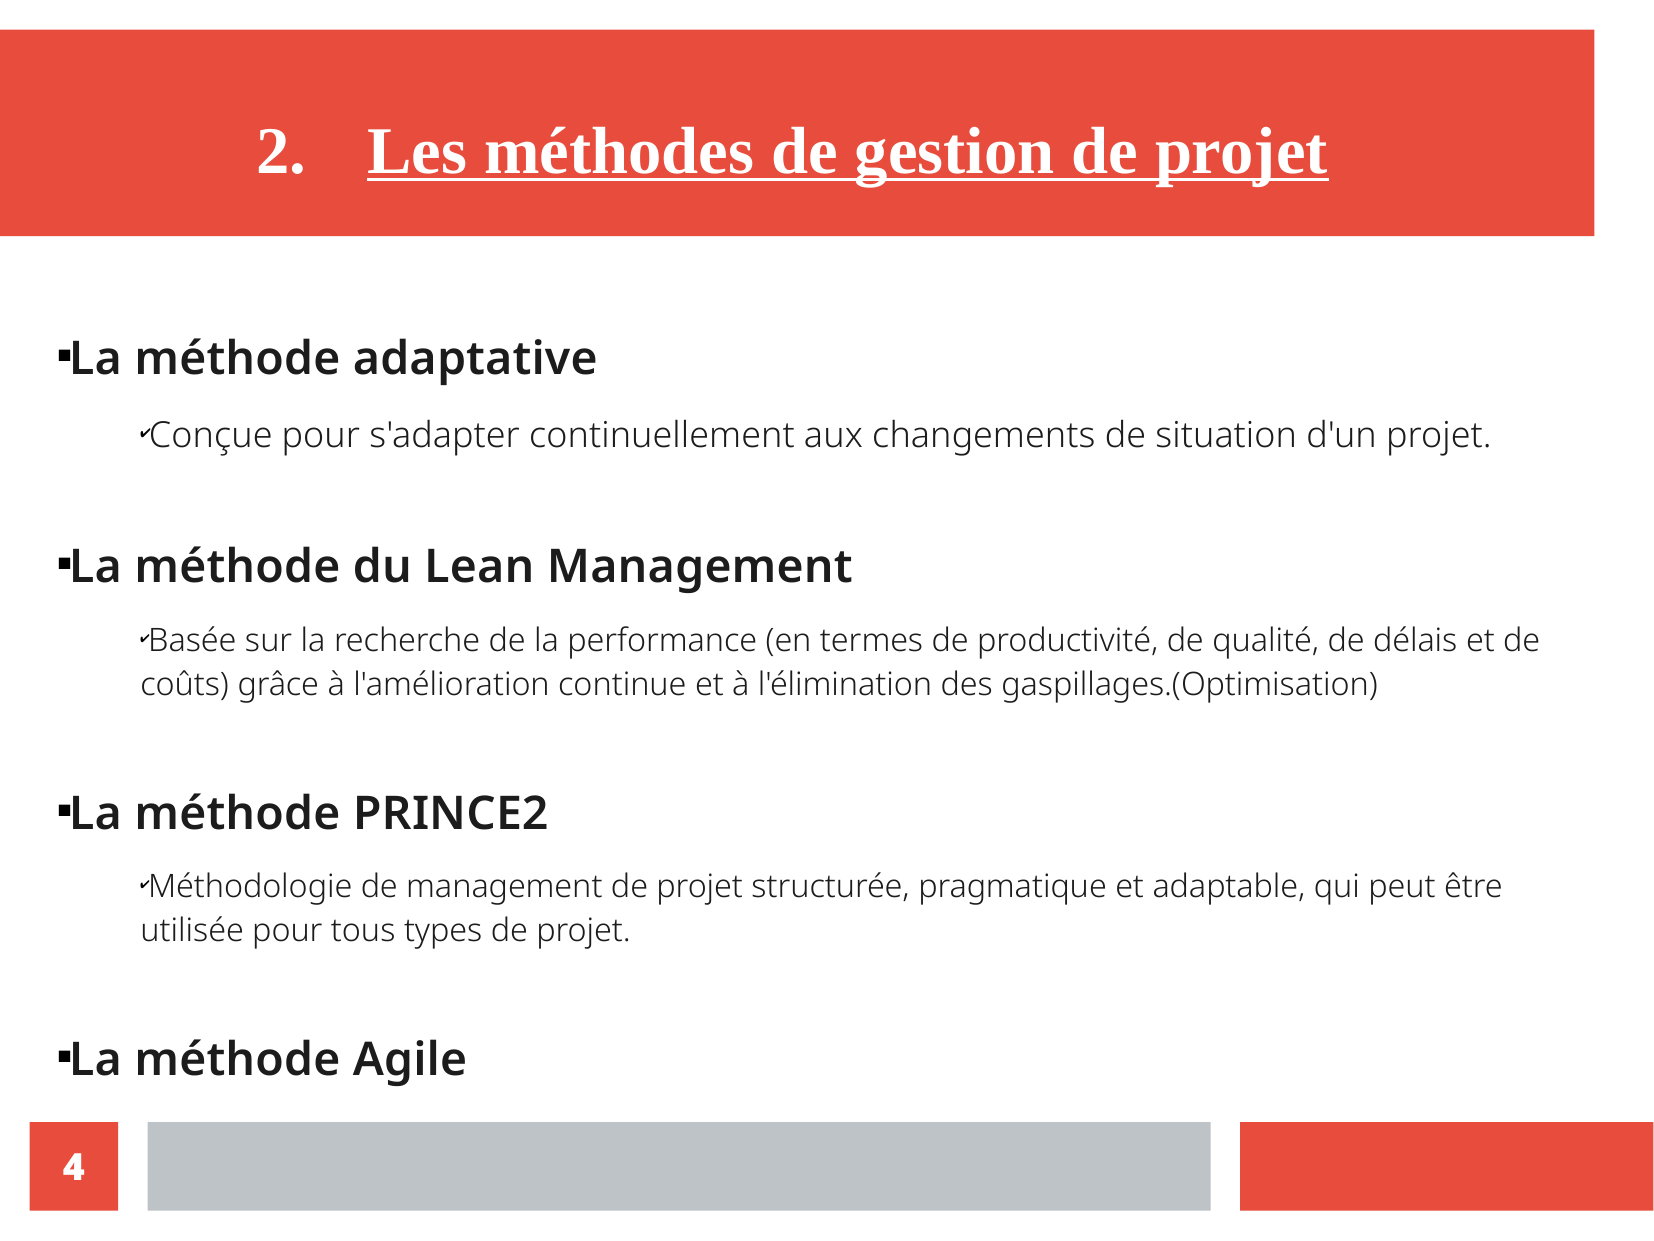

# 2.	Les méthodes de gestion de projet
La méthode adaptative
Conçue pour s'adapter continuellement aux changements de situation d'un projet.
La méthode du Lean Management
Basée sur la recherche de la performance (en termes de productivité, de qualité, de délais et de coûts) grâce à l'amélioration continue et à l'élimination des gaspillages.(Optimisation)
La méthode PRINCE2
Méthodologie de management de projet structurée, pragmatique et adaptable, qui peut être utilisée pour tous types de projet.
La méthode Agile
4